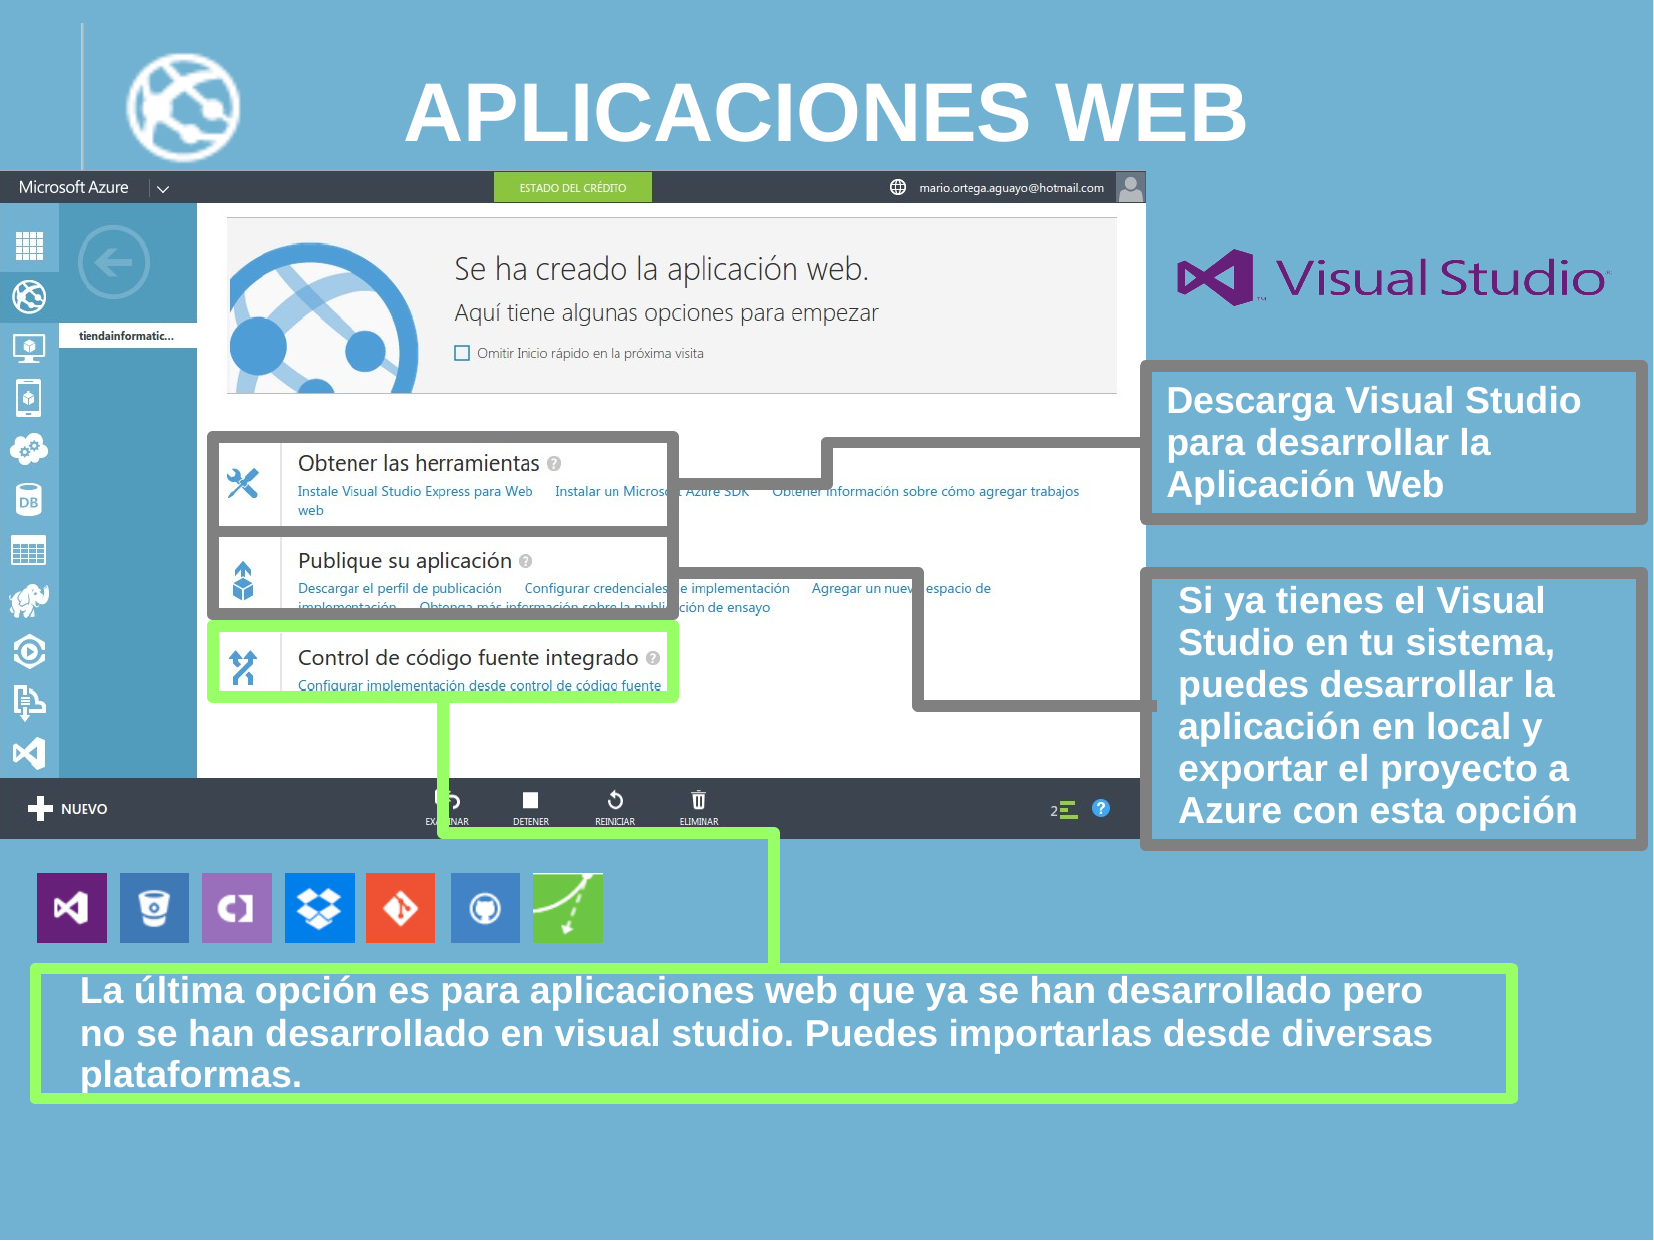

APLICACIONES WEB
Descarga Visual Studio para desarrollar la Aplicación Web
Si ya tienes el Visual Studio en tu sistema, puedes desarrollar la aplicación en local y exportar el proyecto a Azure con esta opción
La última opción es para aplicaciones web que ya se han desarrollado pero no se han desarrollado en visual studio. Puedes importarlas desde diversas plataformas.